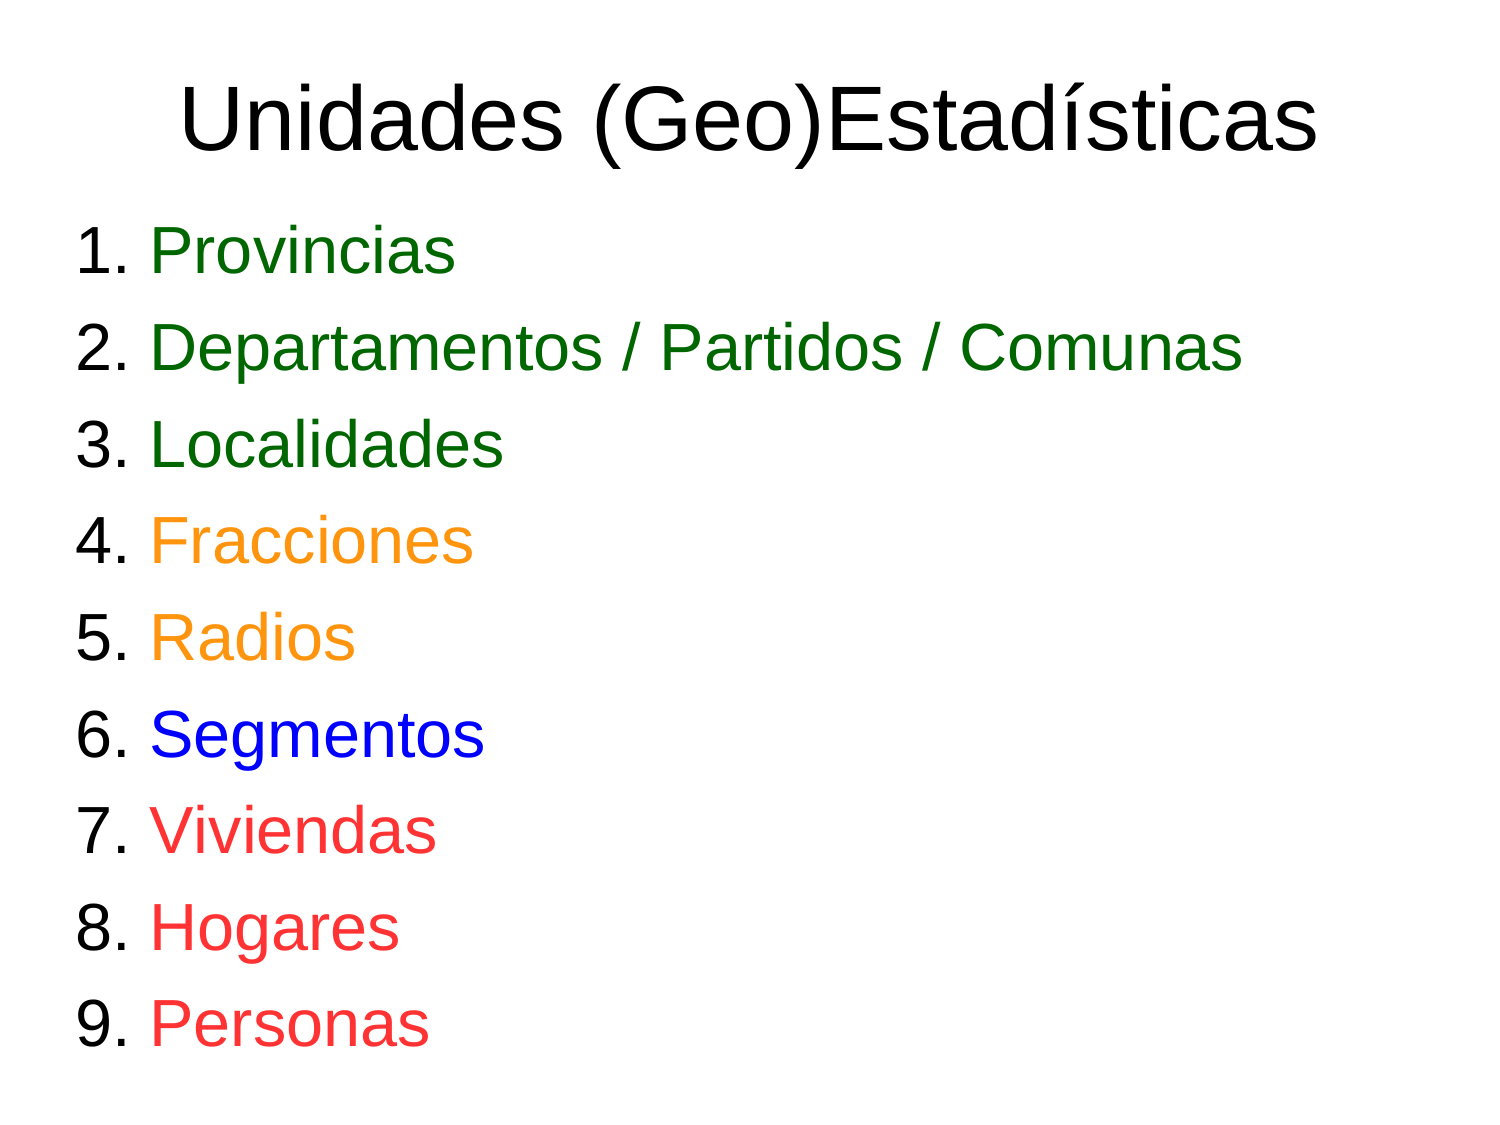

# Unidades (Geo)Estadísticas
 Provincias
 Departamentos / Partidos / Comunas
 Localidades
 Fracciones
 Radios
 Segmentos
 Viviendas
 Hogares
 Personas